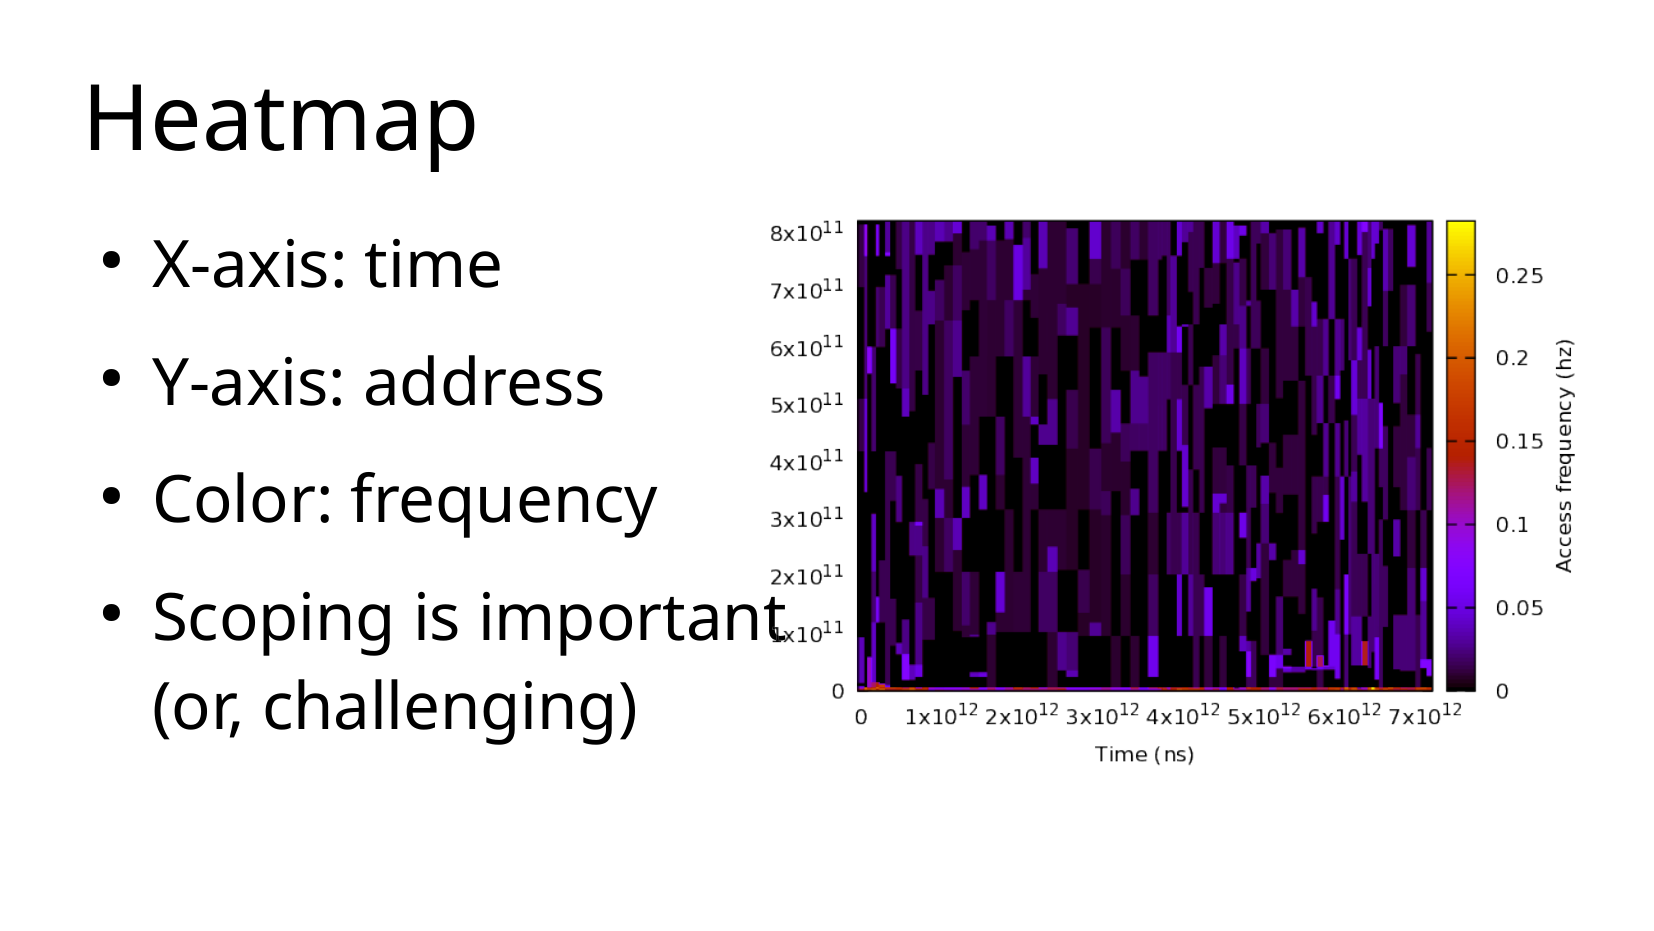

# Heatmap
X-axis: time
Y-axis: address
Color: frequency
Scoping is important
(or, challenging)